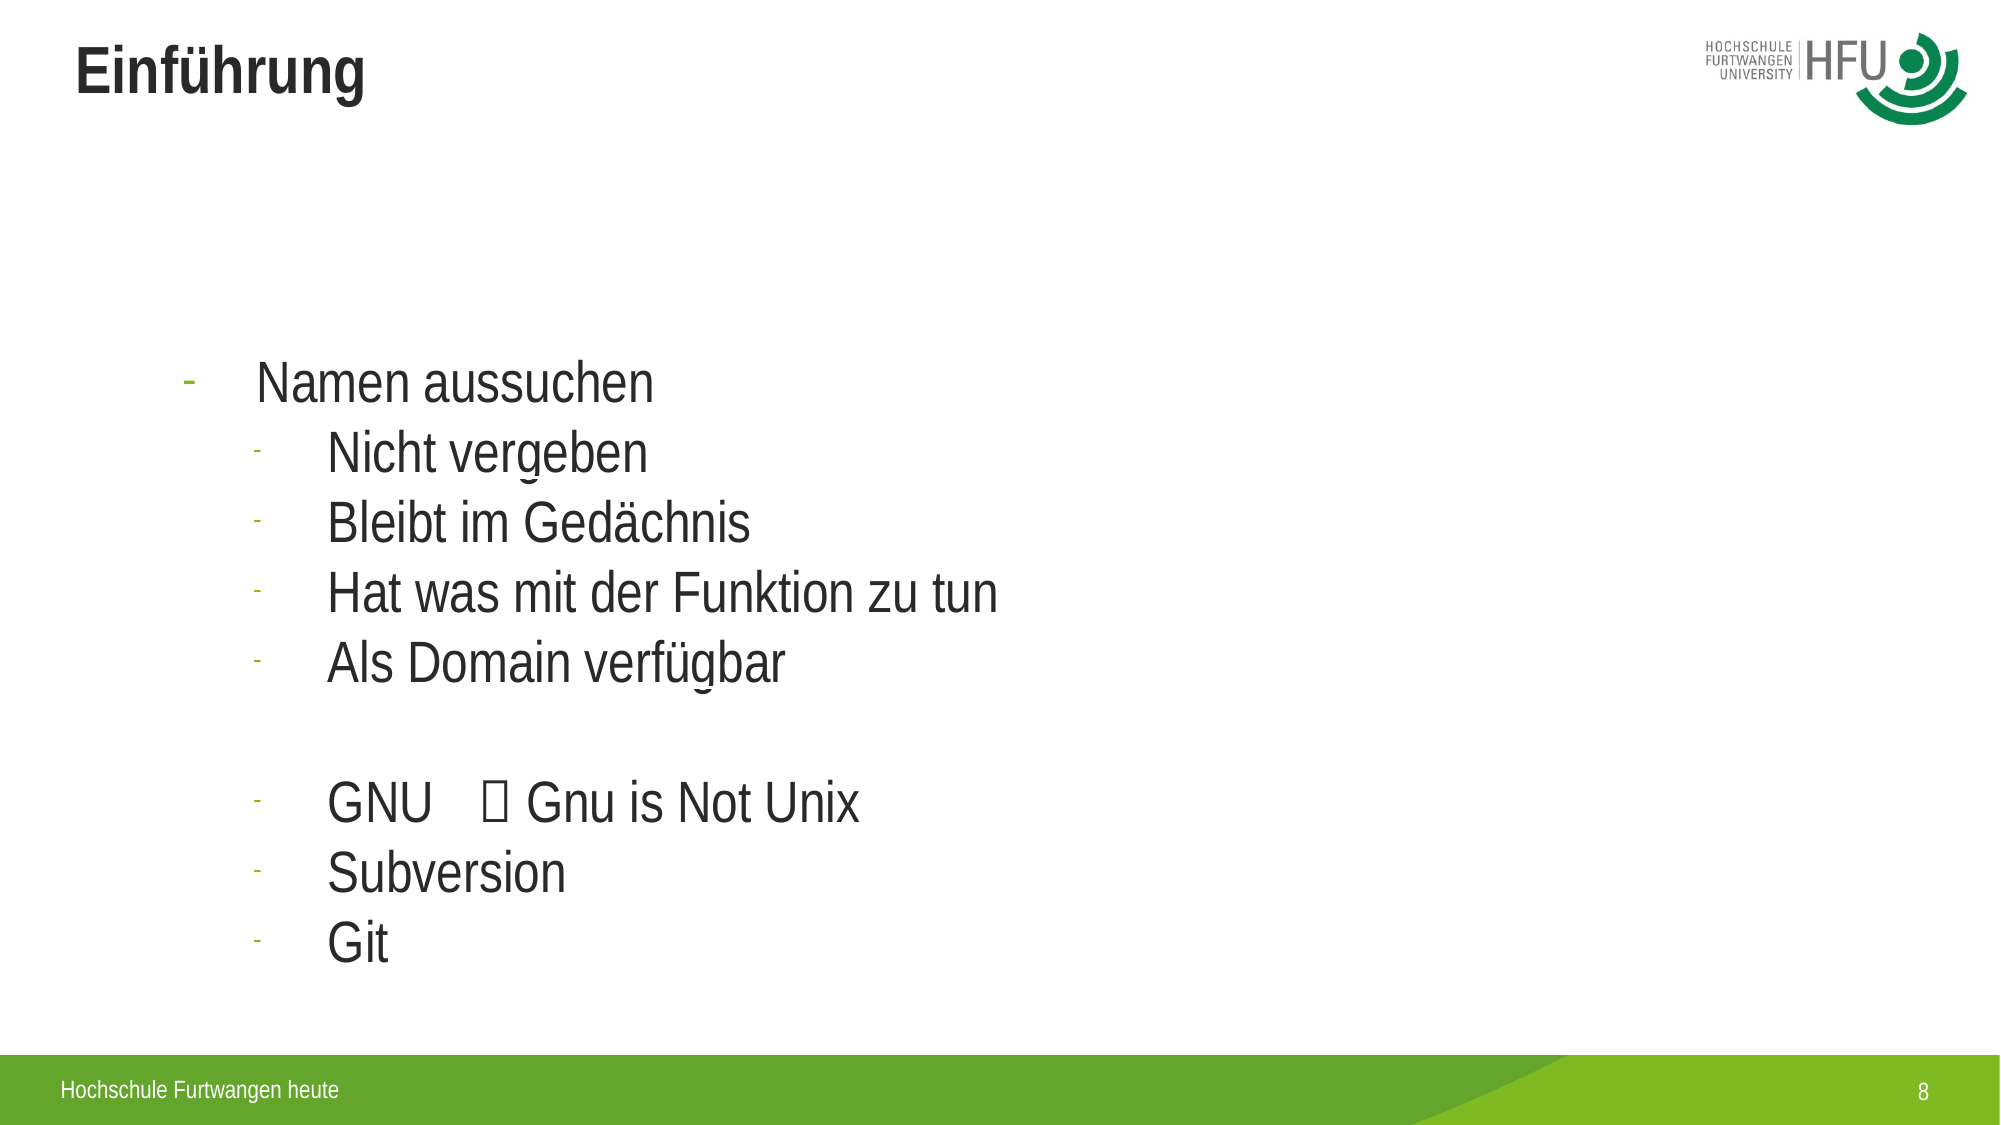

Einführung
Namen aussuchen
Nicht vergeben
Bleibt im Gedächnis
Hat was mit der Funktion zu tun
Als Domain verfügbar
GNU 	 Gnu is Not Unix
Subversion
Git
Hochschule Furtwangen heute